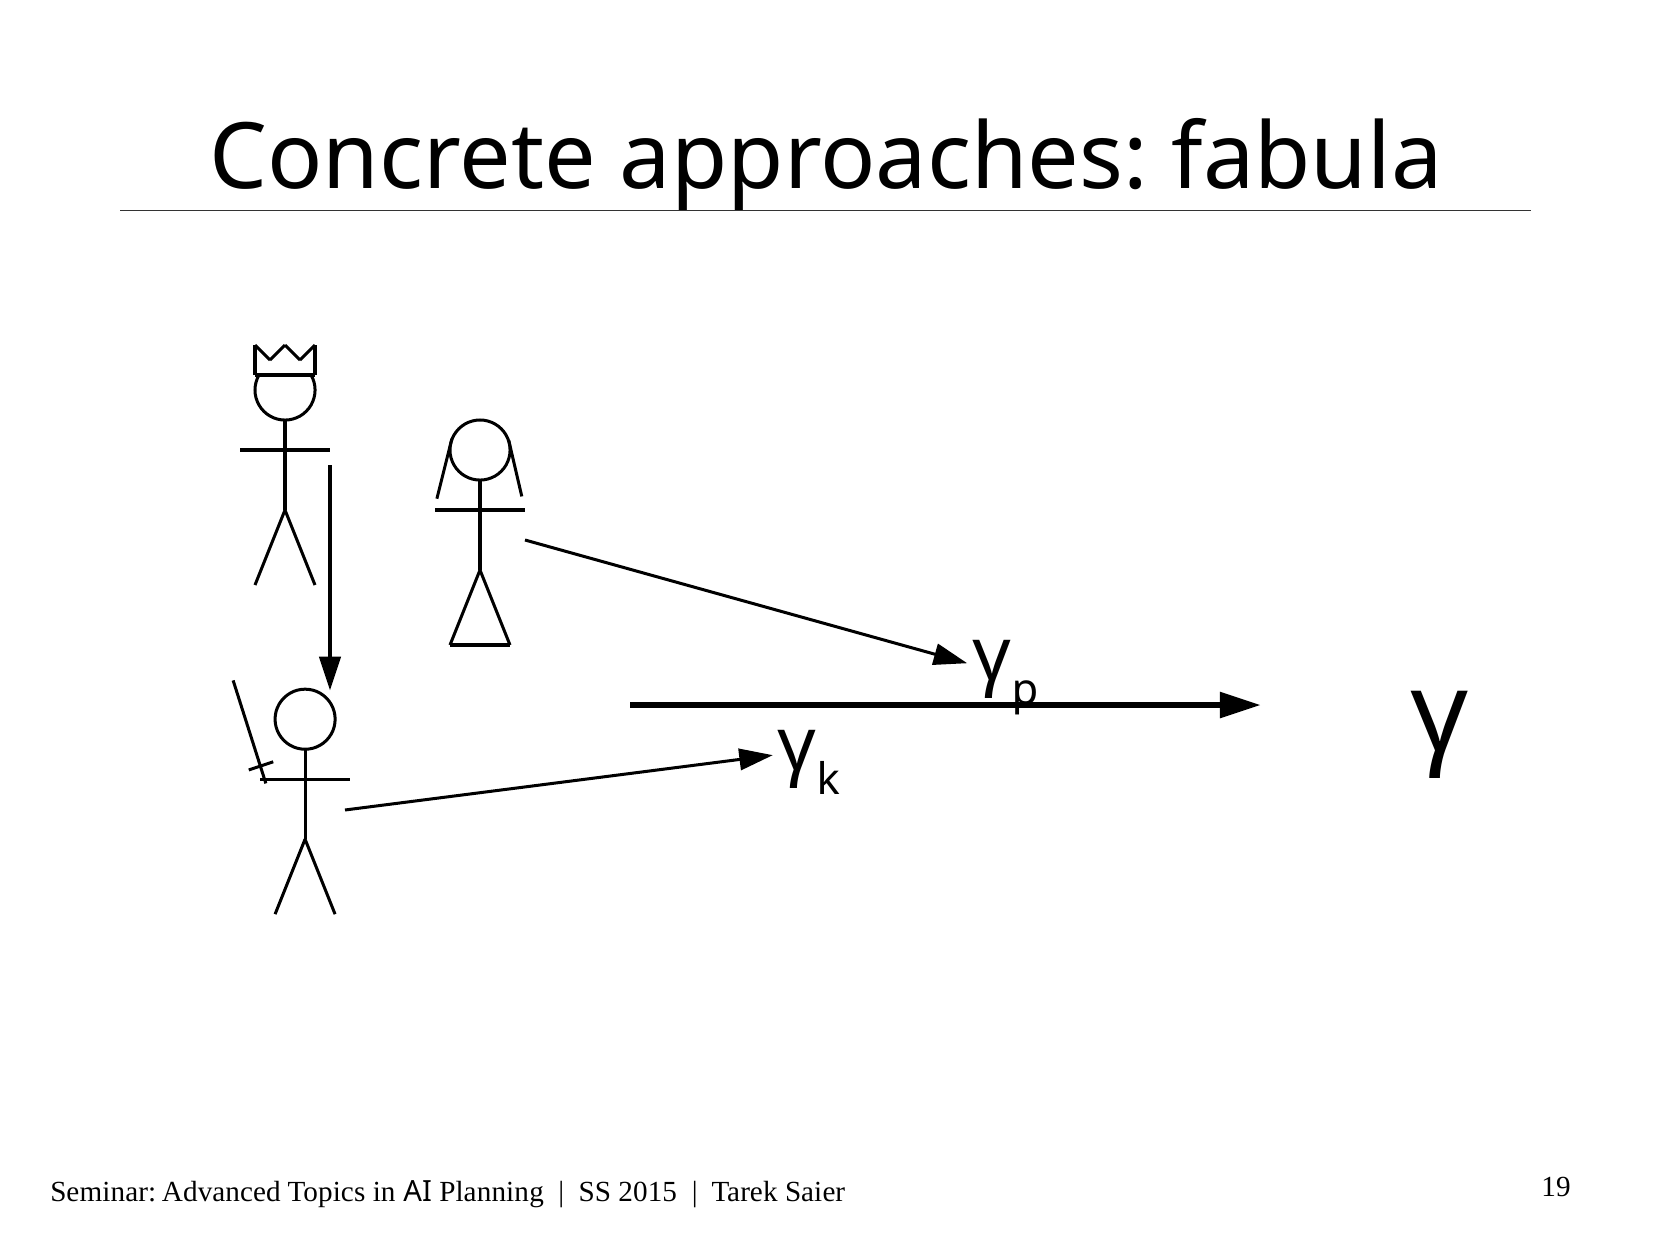

# Concrete approaches: fabula
γp
γ
γk
19